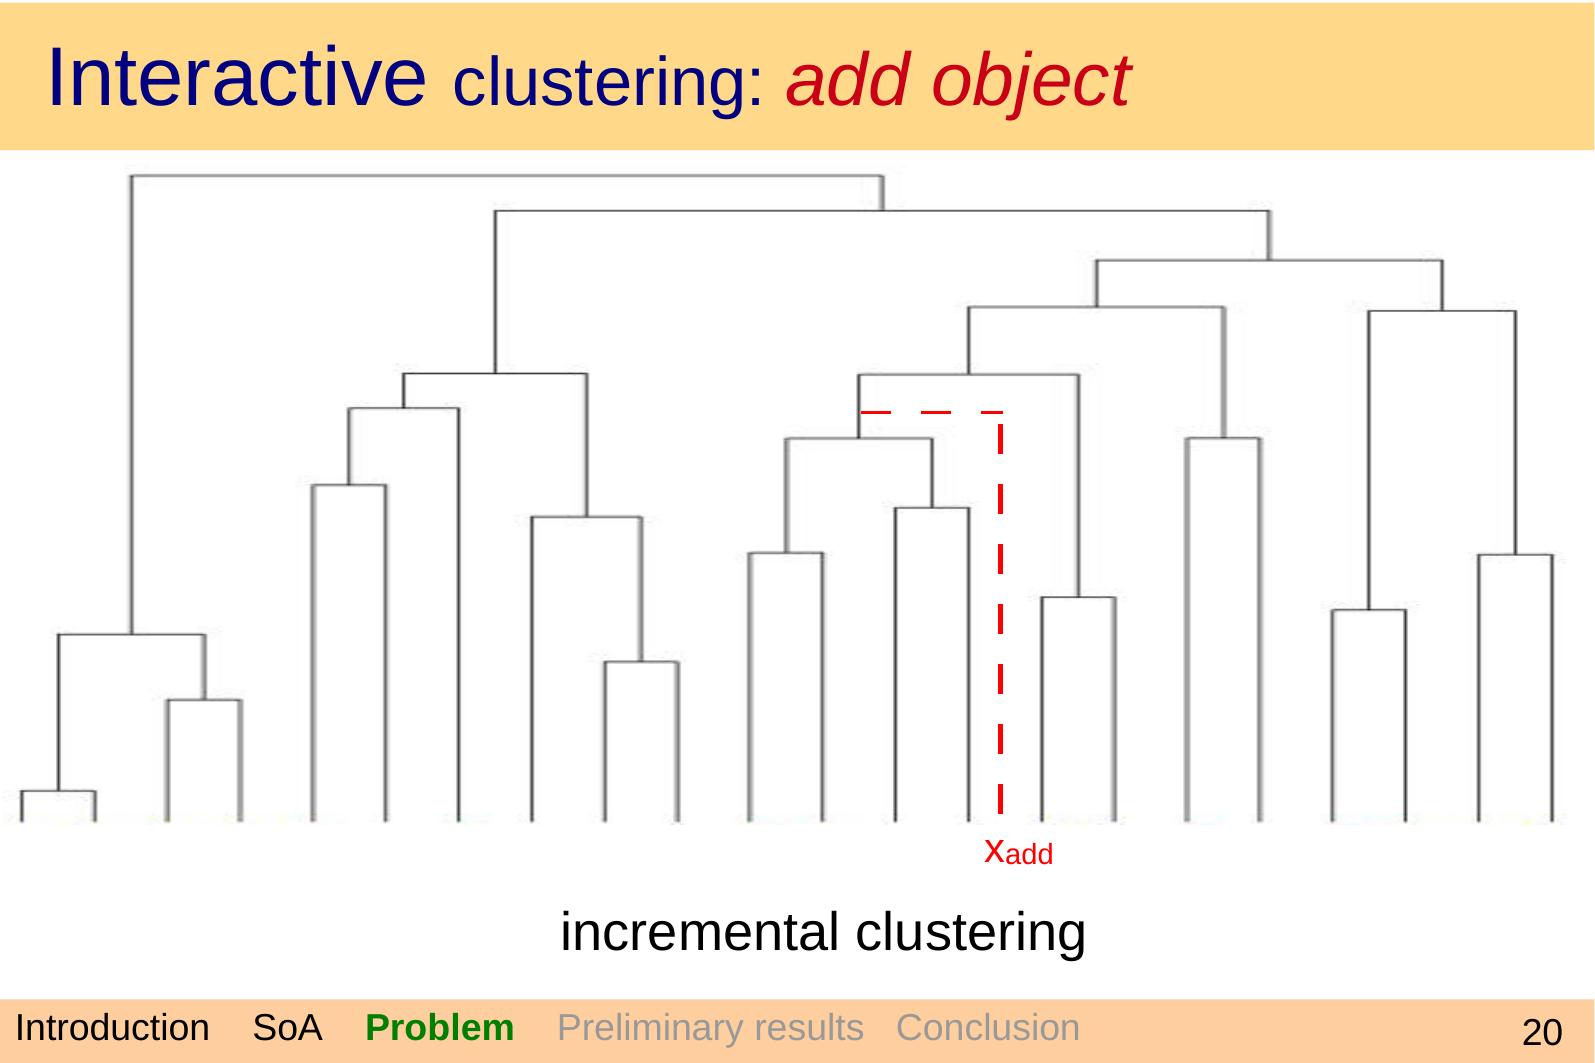

# Interactive clustering: add object
 xadd
incremental clustering
Introduction SoA Problem Preliminary results Conclusion